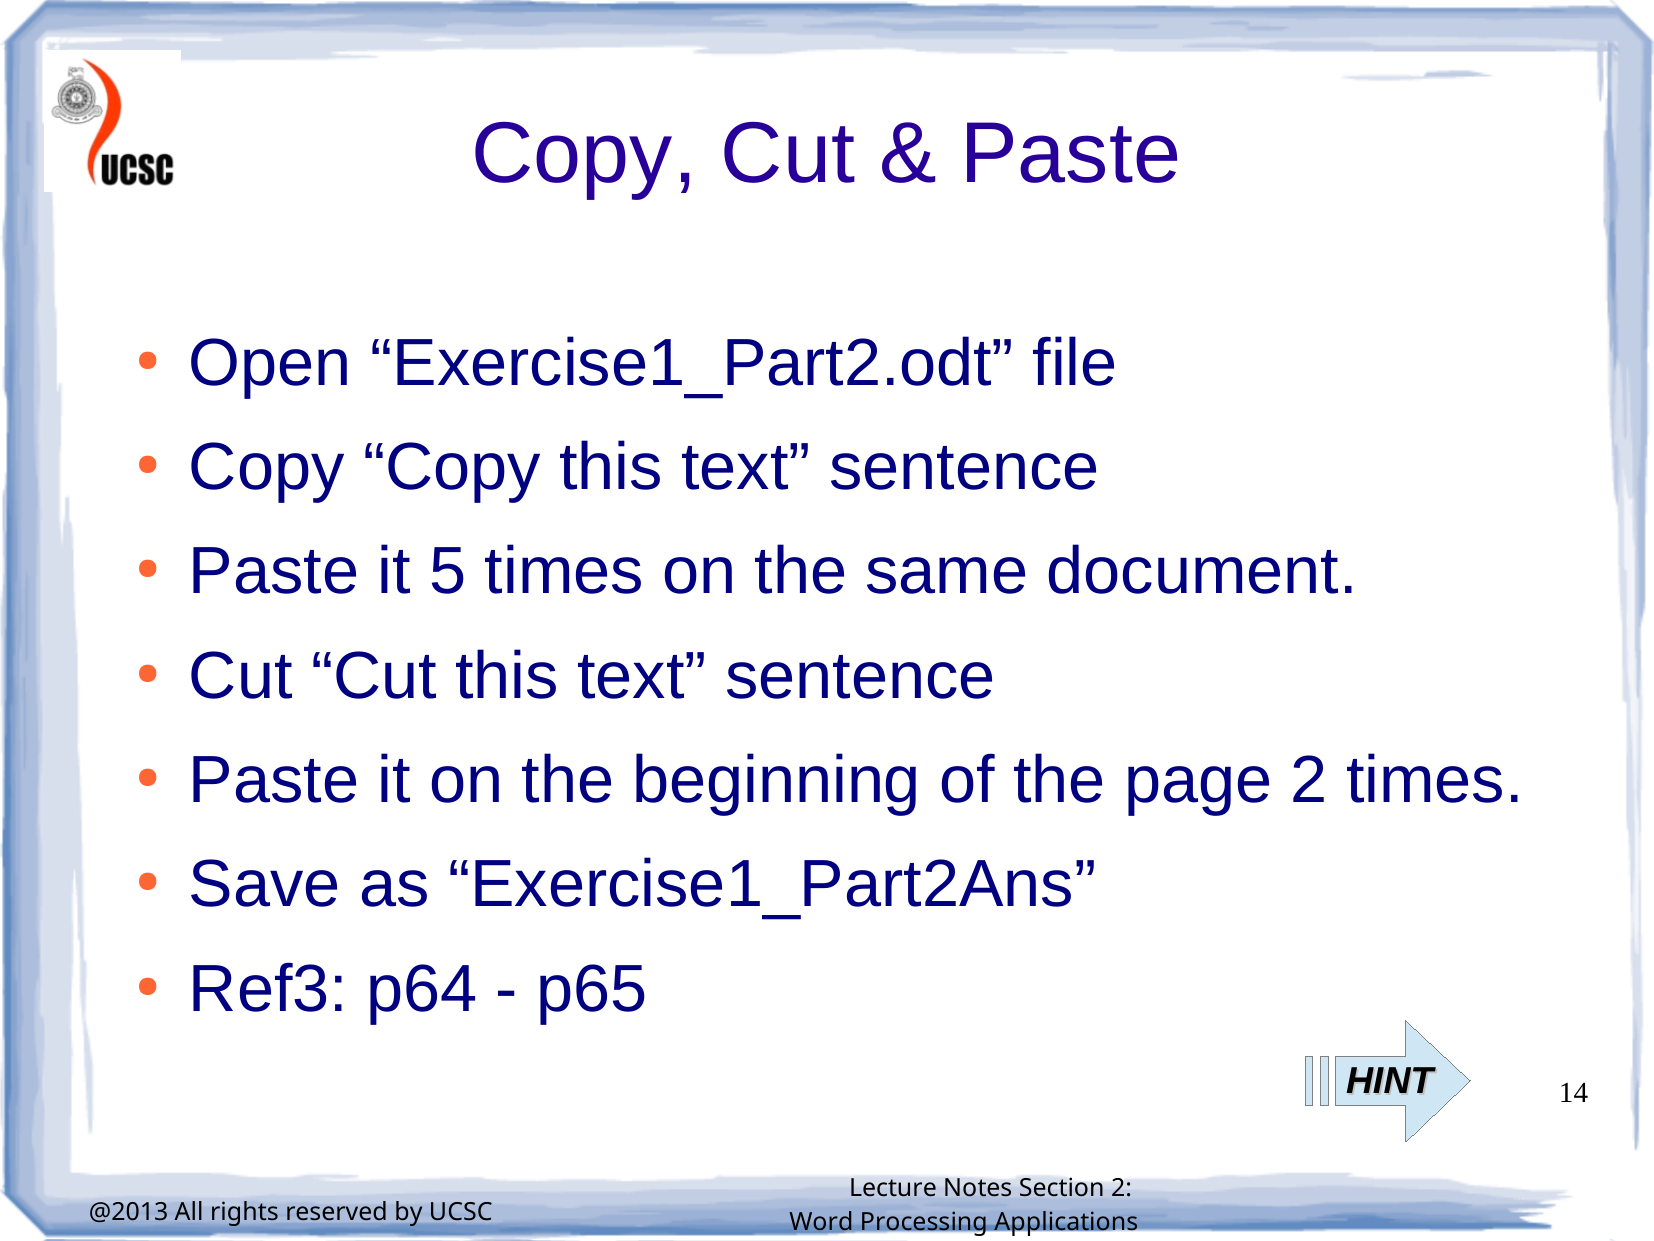

# Copy, Cut & Paste
Open “Exercise1_Part2.odt” file
Copy “Copy this text” sentence
Paste it 5 times on the same document.
Cut “Cut this text” sentence
Paste it on the beginning of the page 2 times.
Save as “Exercise1_Part2Ans”
Ref3: p64 - p65
HINT
14